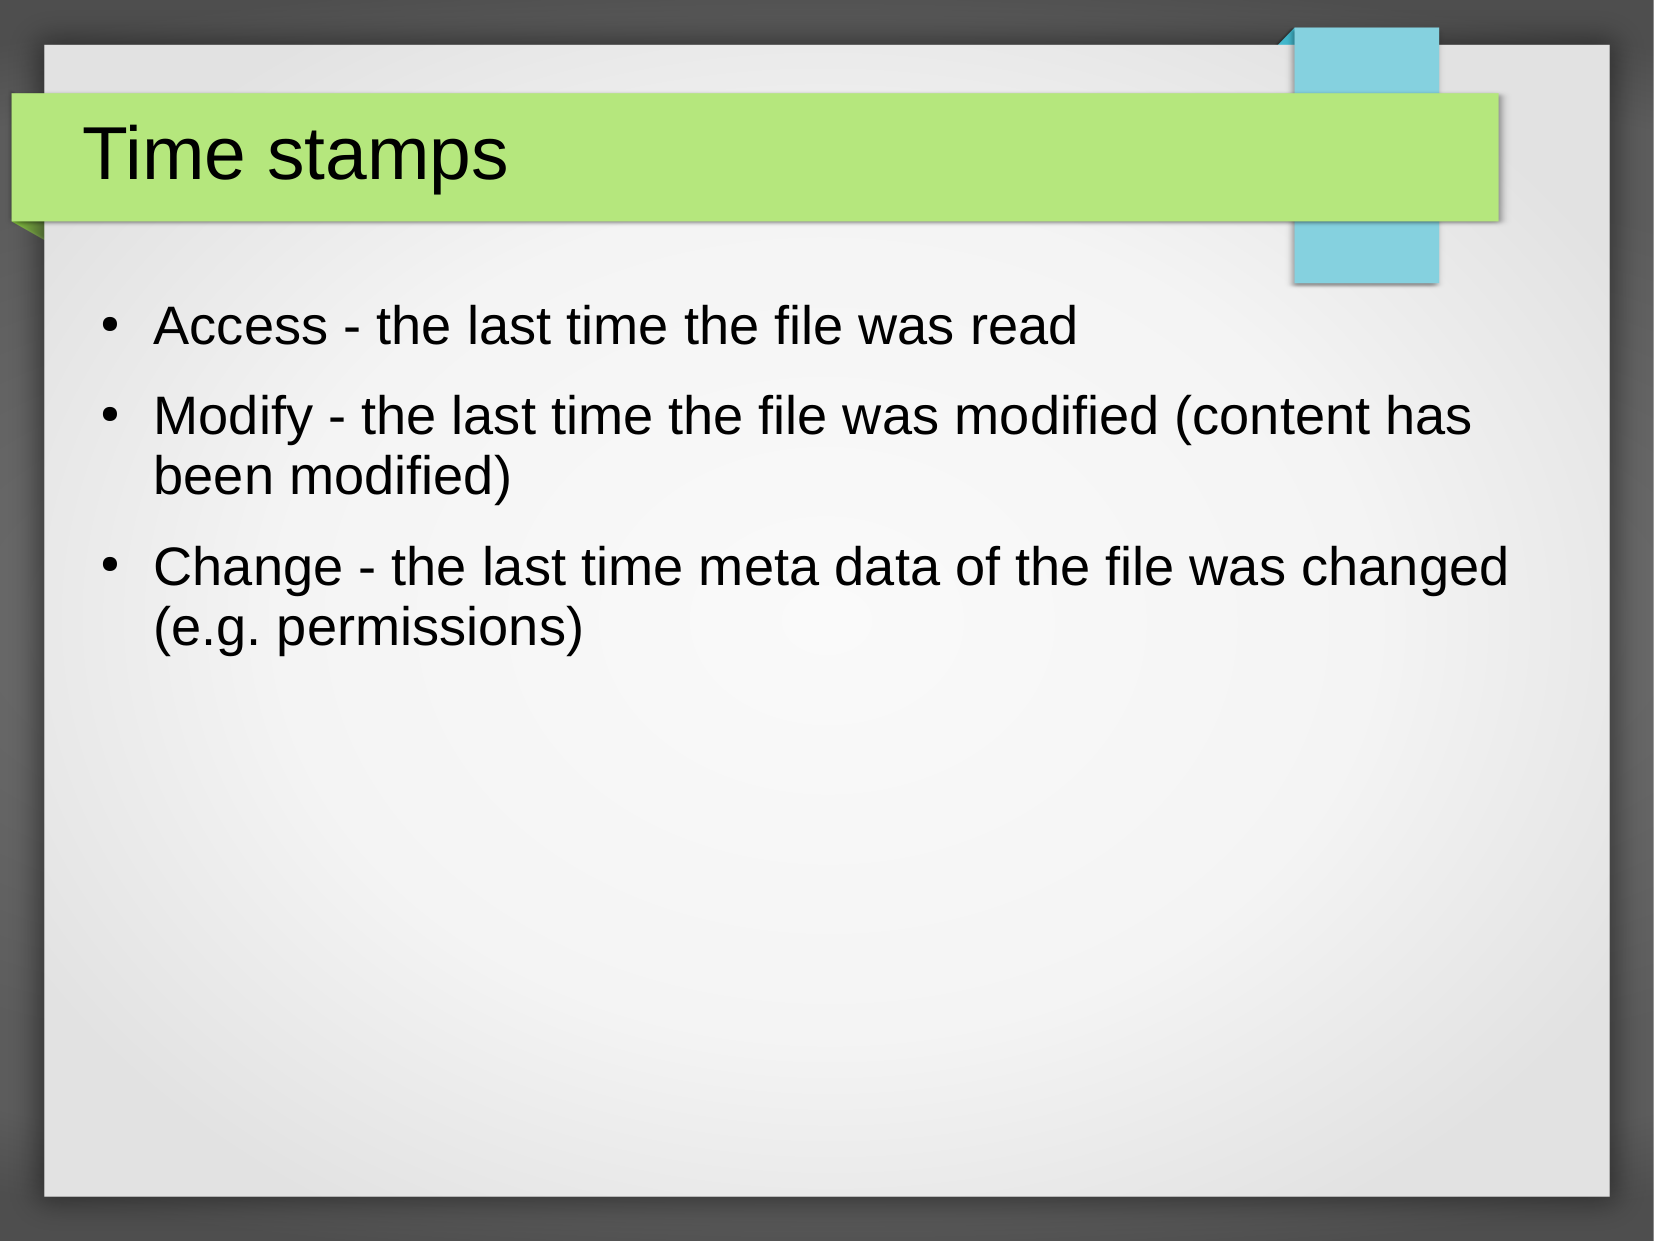

# Time stamps
Access - the last time the file was read
Modify - the last time the file was modified (content has been modified)
Change - the last time meta data of the file was changed (e.g. permissions)